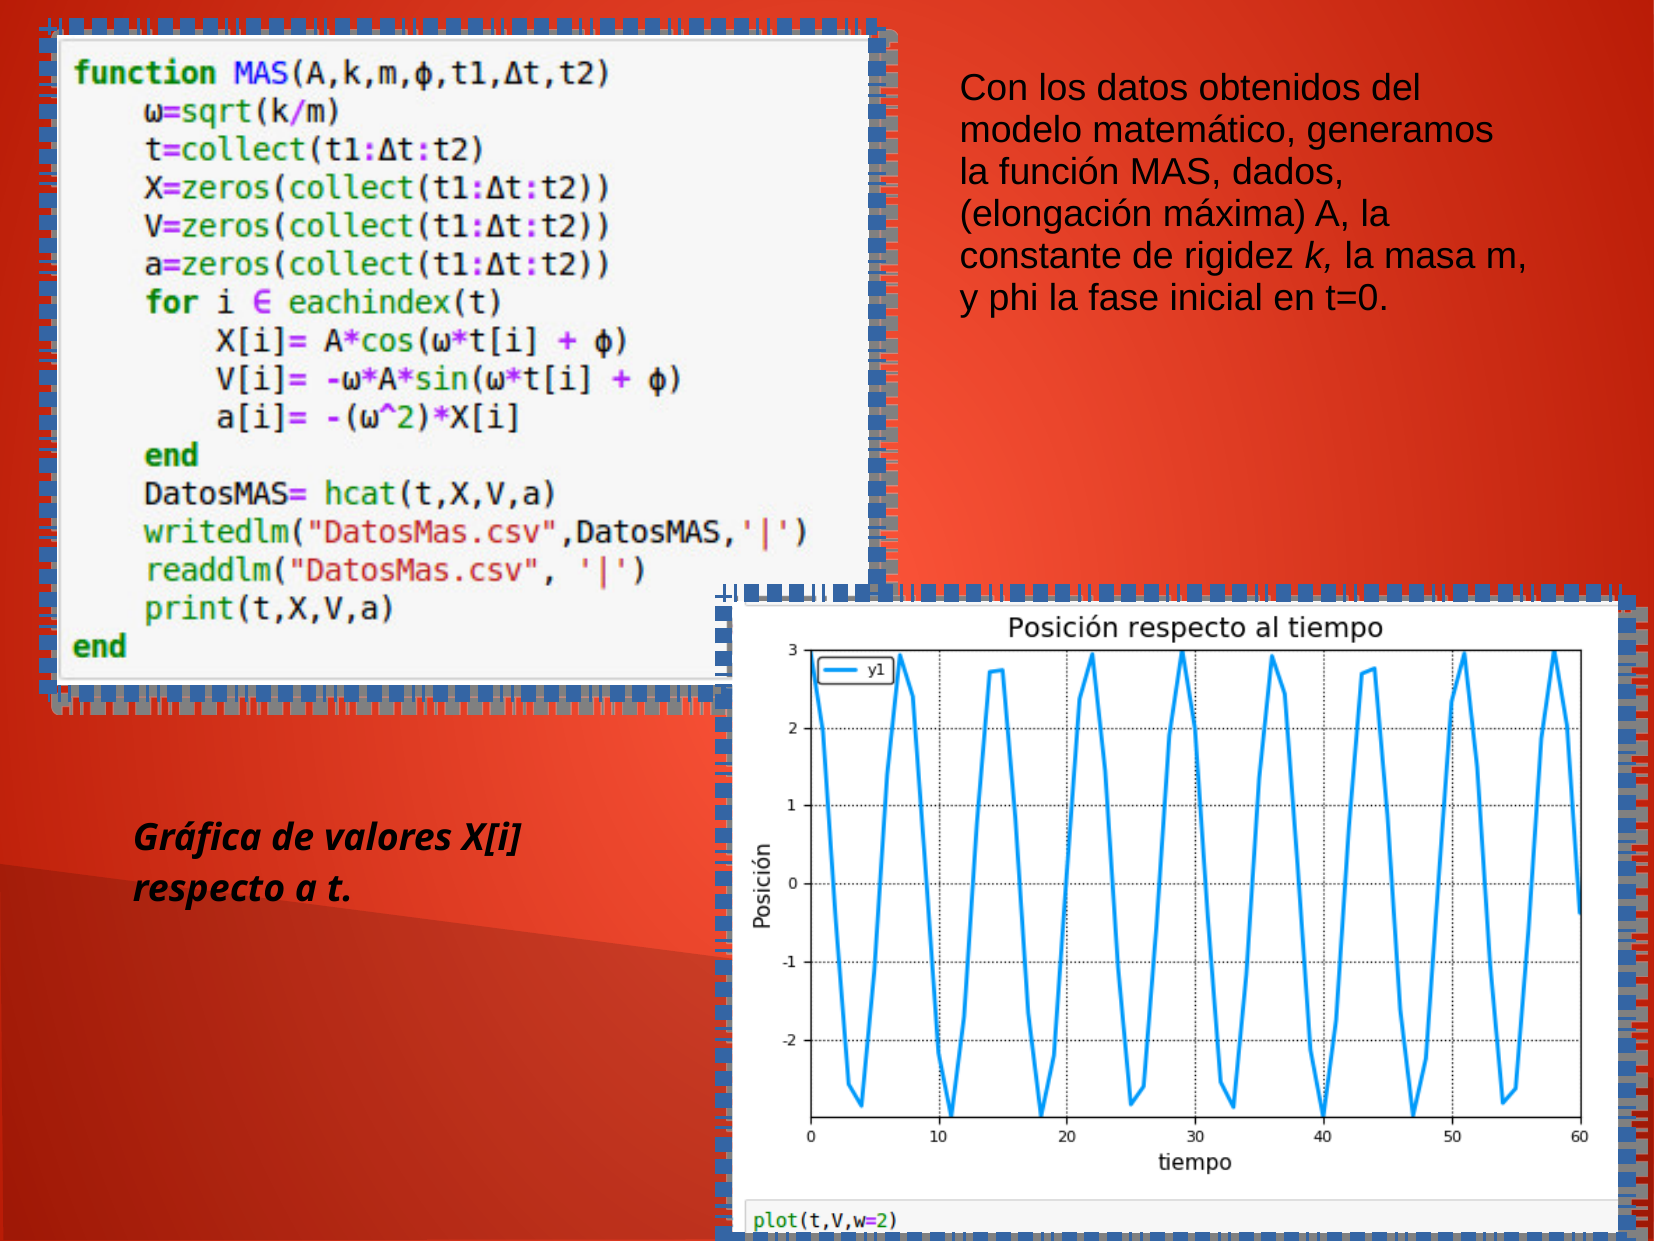

Con los datos obtenidos del modelo matemático, generamos la función MAS, dados, (elongación máxima) A, la constante de rigidez k, la masa m, y phi la fase inicial en t=0.
Gráfica de valores X[i] respecto a t.